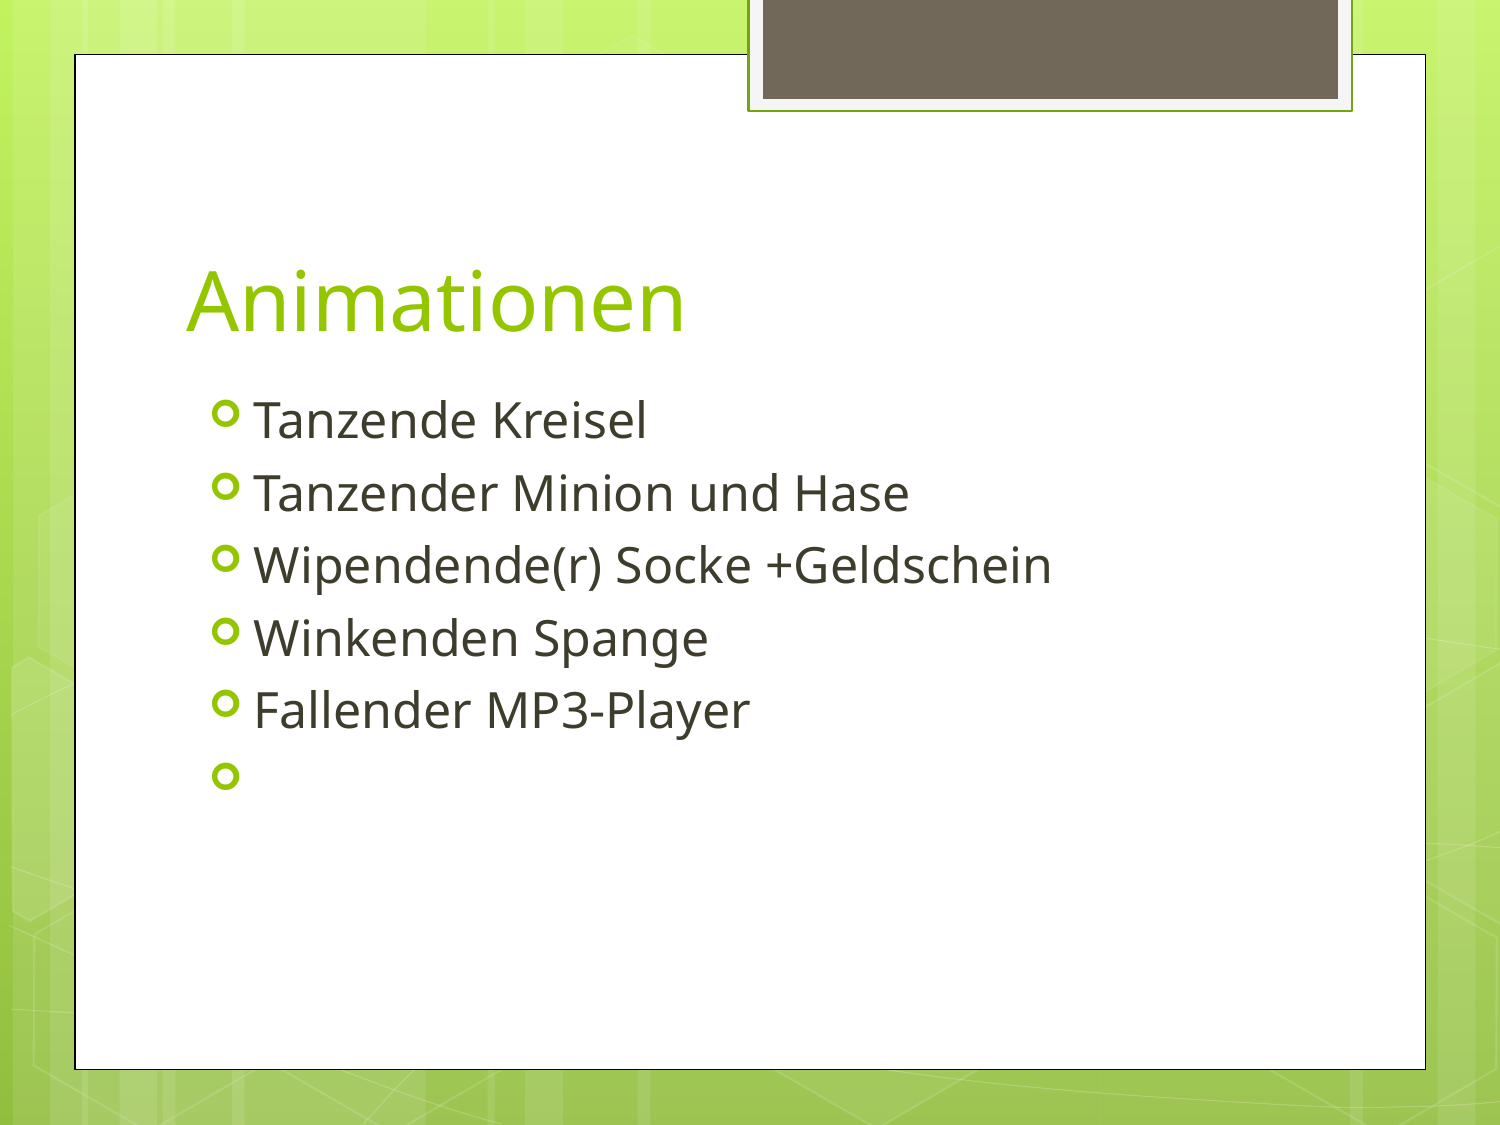

# Animationen
Tanzende Kreisel
Tanzender Minion und Hase
Wipendende(r) Socke +Geldschein
Winkenden Spange
Fallender MP3-Player